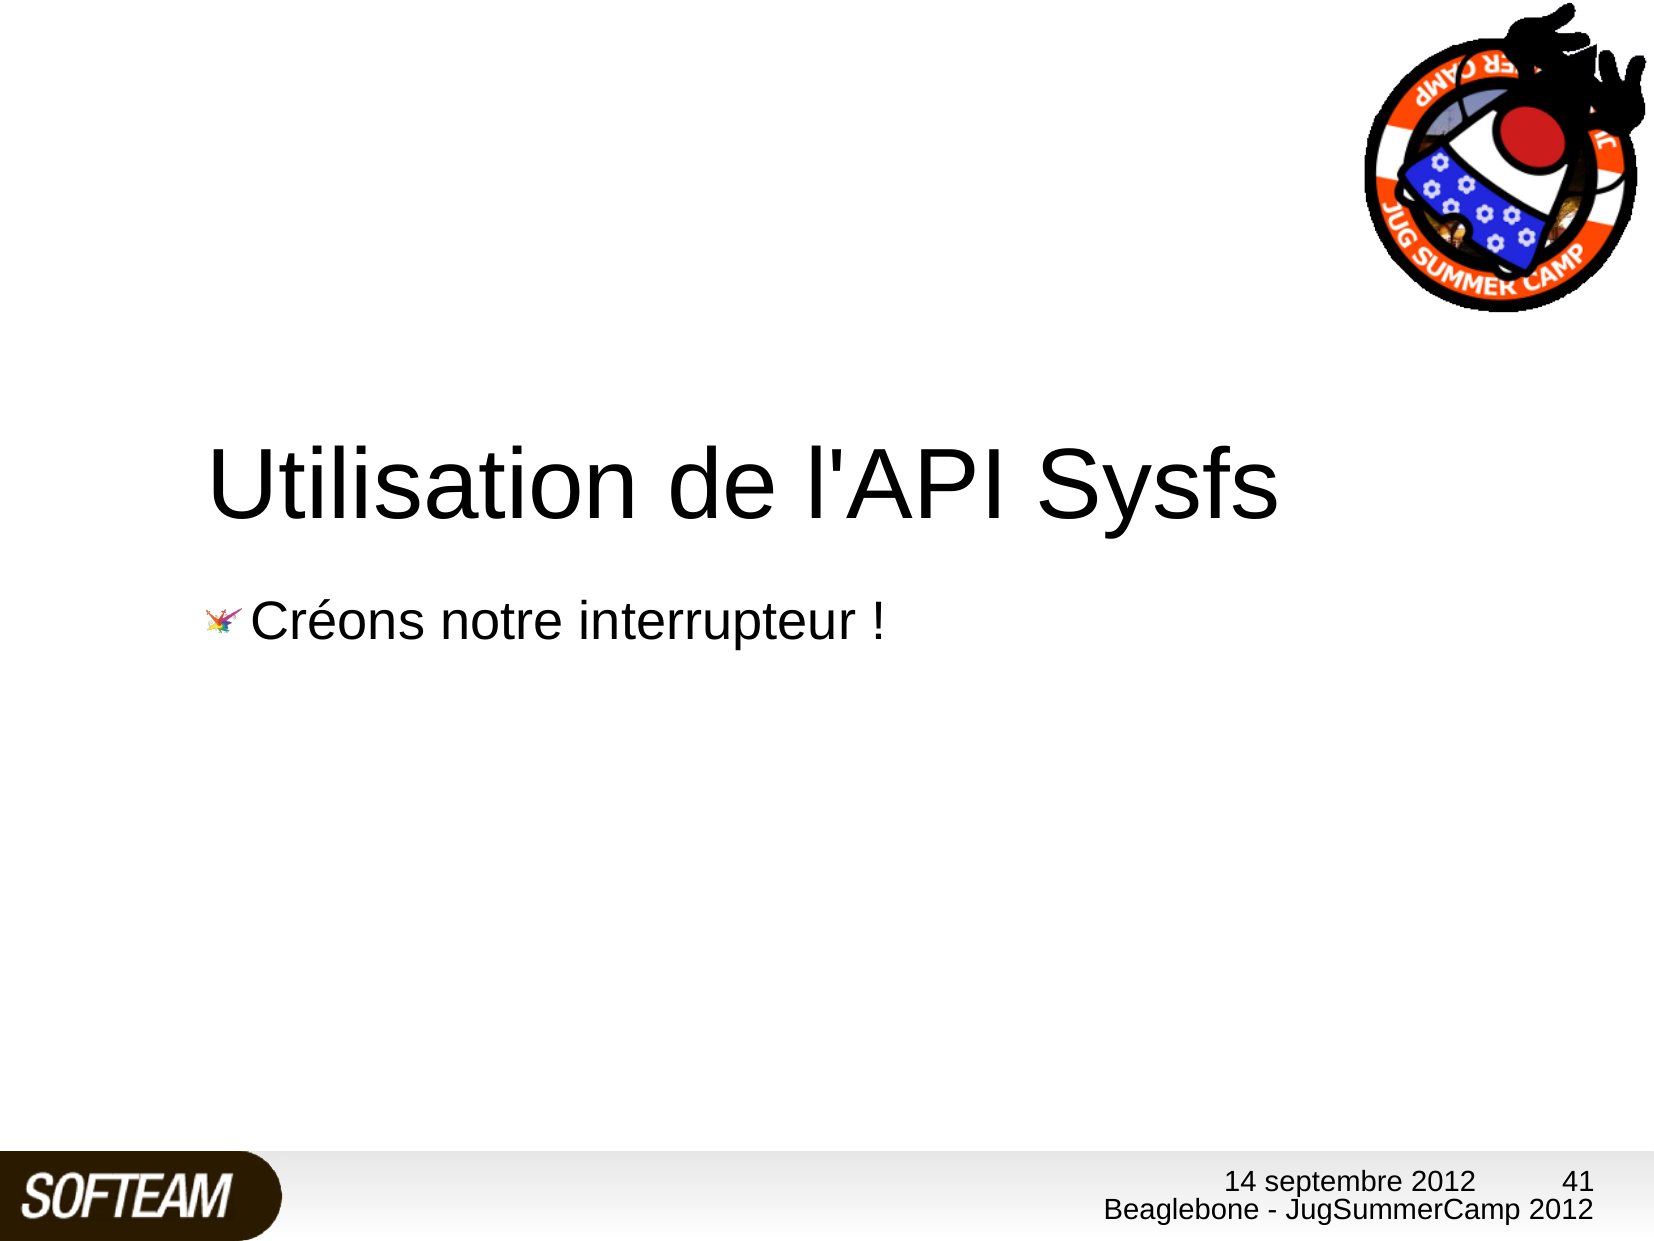

# Utilisation de l'API Sysfs
Créons notre interrupteur !
14 septembre 2012
41
Beaglebone - JugSummerCamp 2012